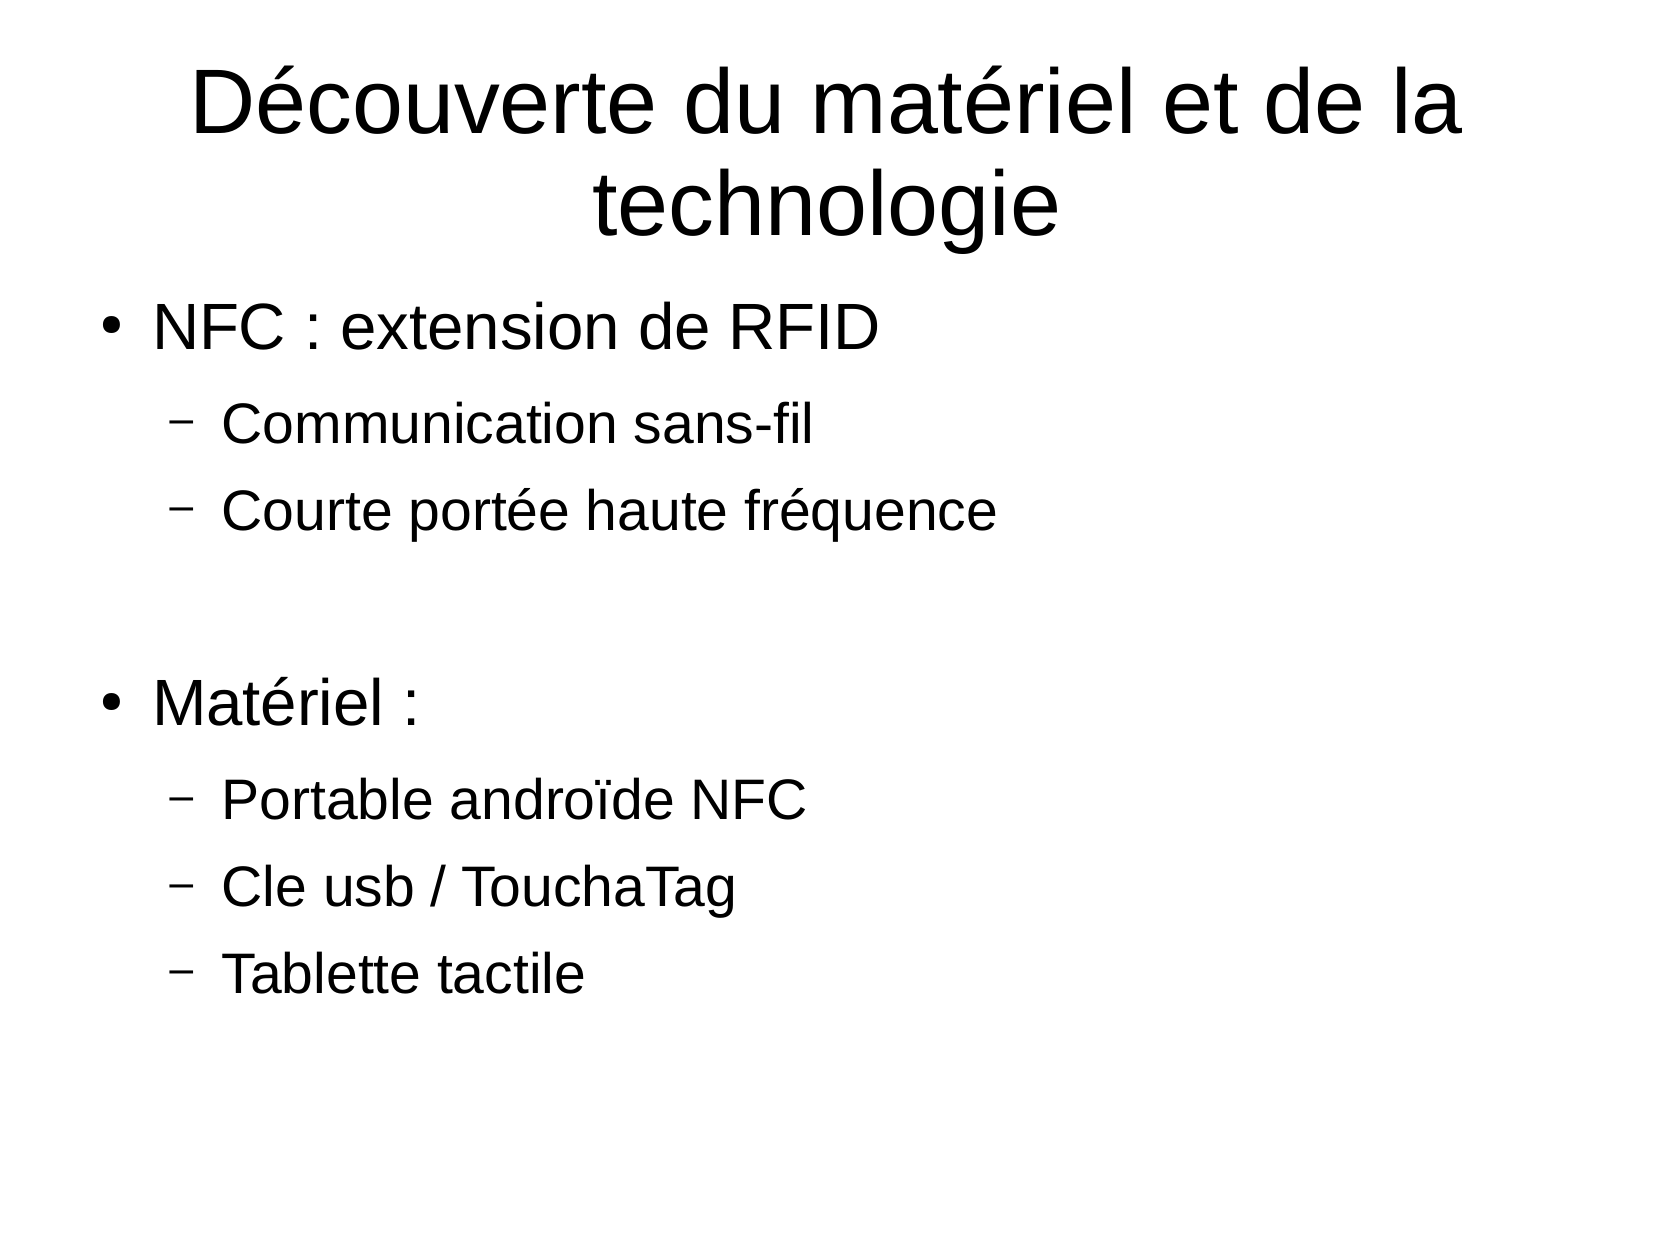

# Découverte du matériel et de la technologie
NFC : extension de RFID
Communication sans-fil
Courte portée haute fréquence
Matériel :
Portable androïde NFC
Cle usb / TouchaTag
Tablette tactile